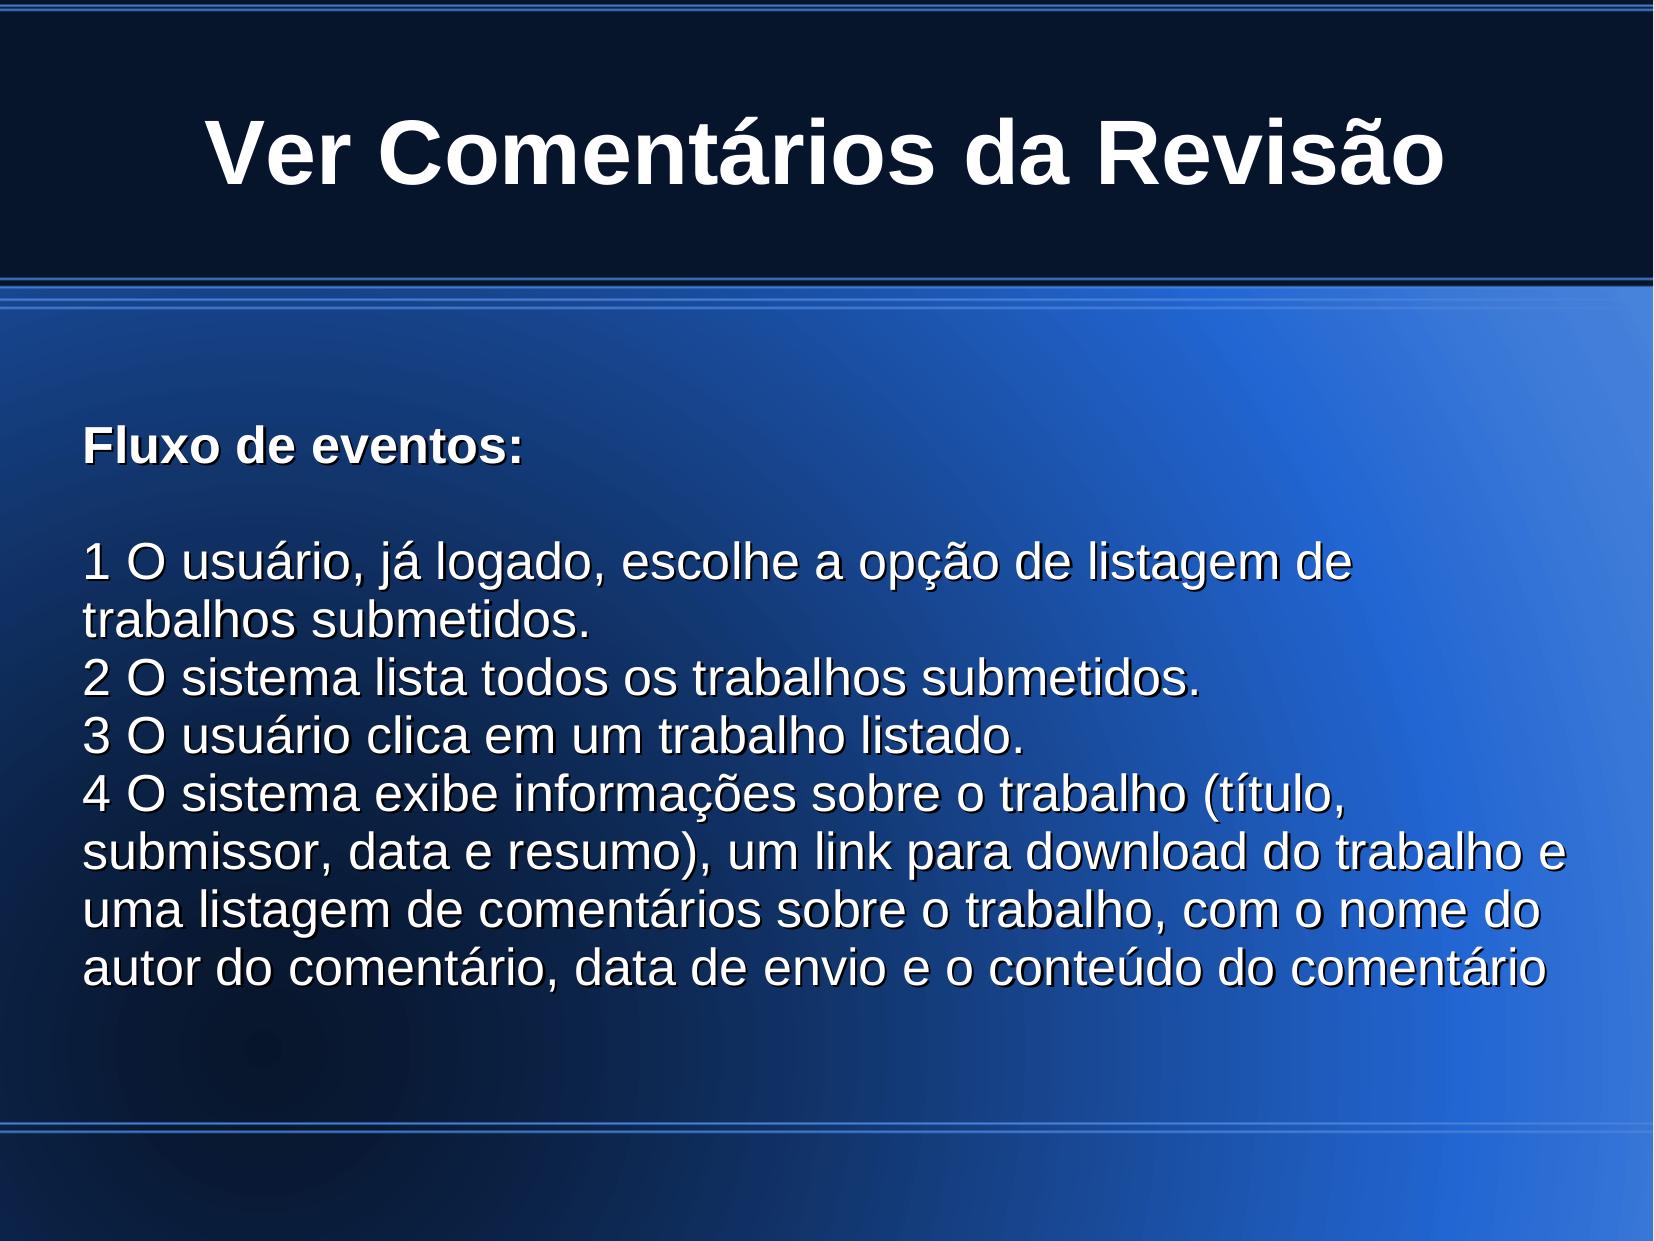

# Ver Comentários da Revisão
Fluxo de eventos:
1 O usuário, já logado, escolhe a opção de listagem de trabalhos submetidos.
2 O sistema lista todos os trabalhos submetidos.
3 O usuário clica em um trabalho listado.
4 O sistema exibe informações sobre o trabalho (título, submissor, data e resumo), um link para download do trabalho e uma listagem de comentários sobre o trabalho, com o nome do autor do comentário, data de envio e o conteúdo do comentário